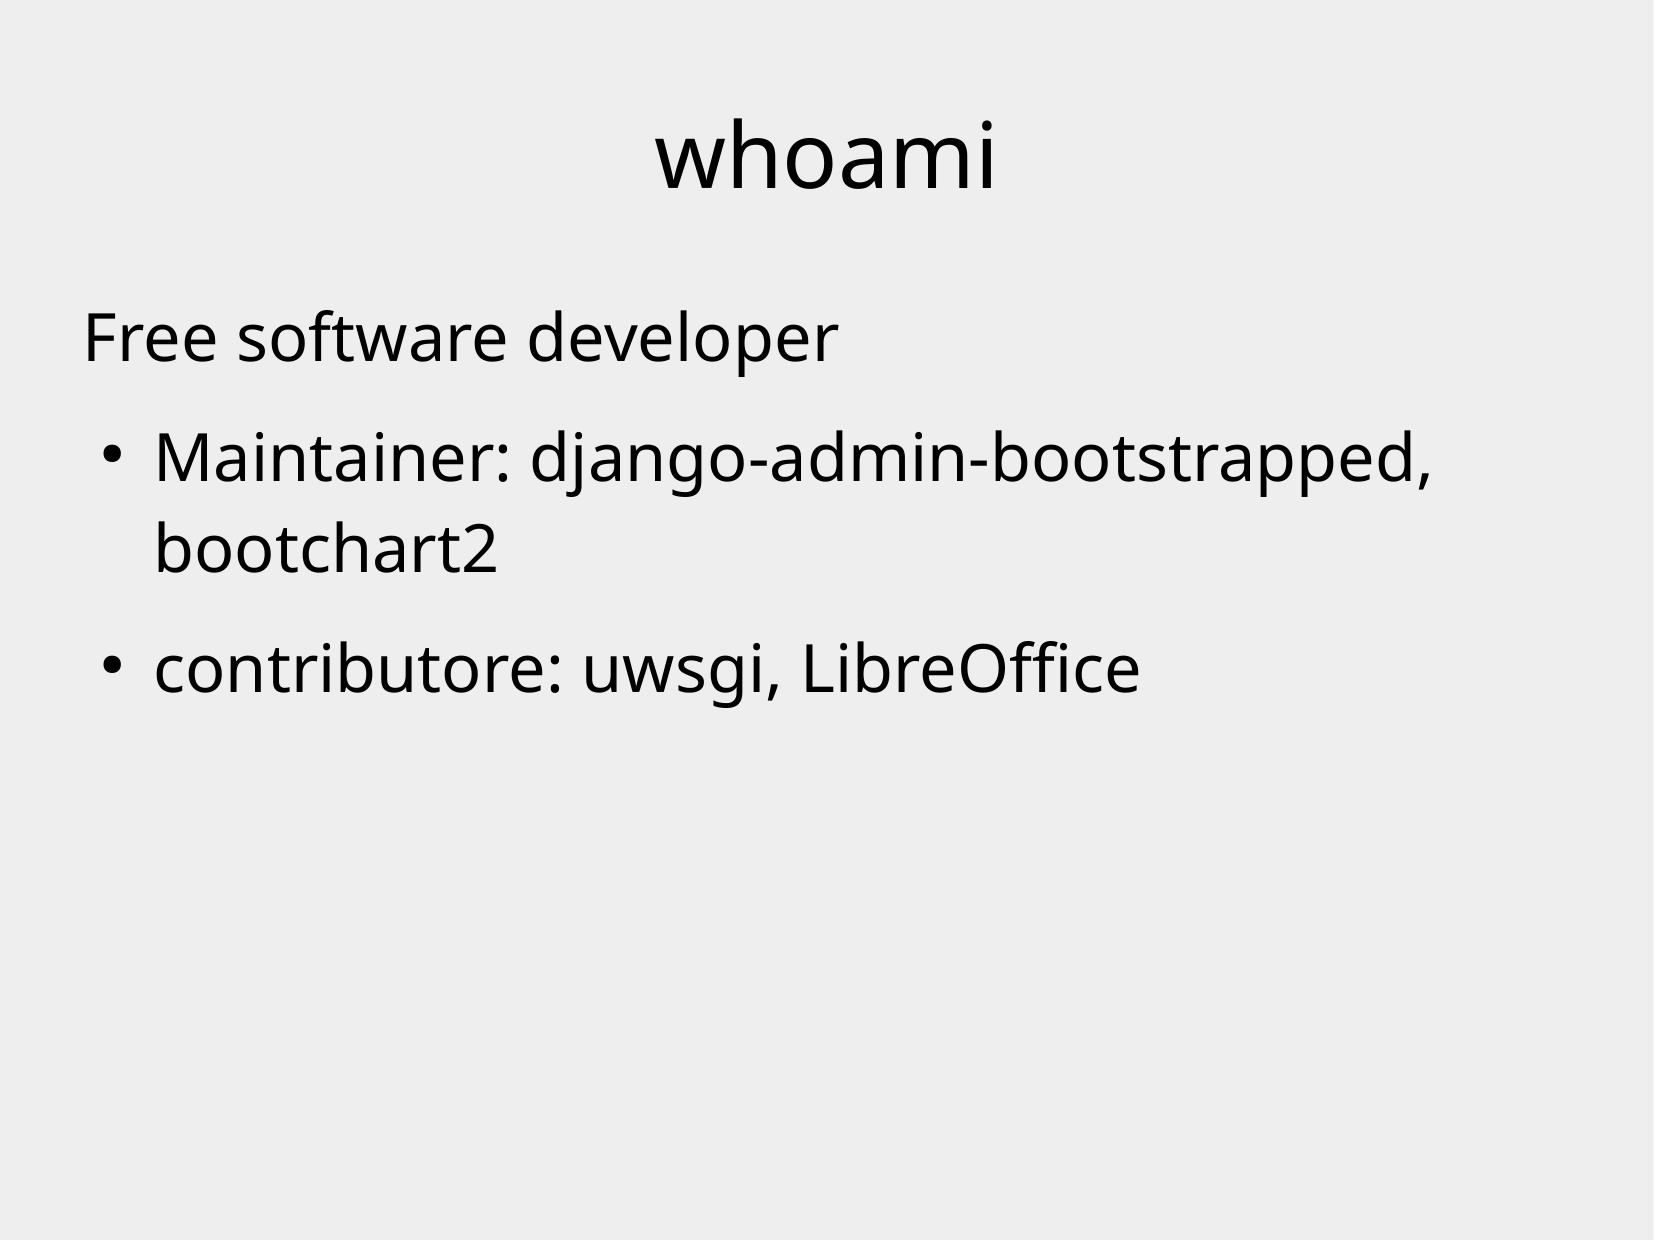

# whoami
Free software developer
Maintainer: django-admin-bootstrapped, bootchart2
contributore: uwsgi, LibreOffice